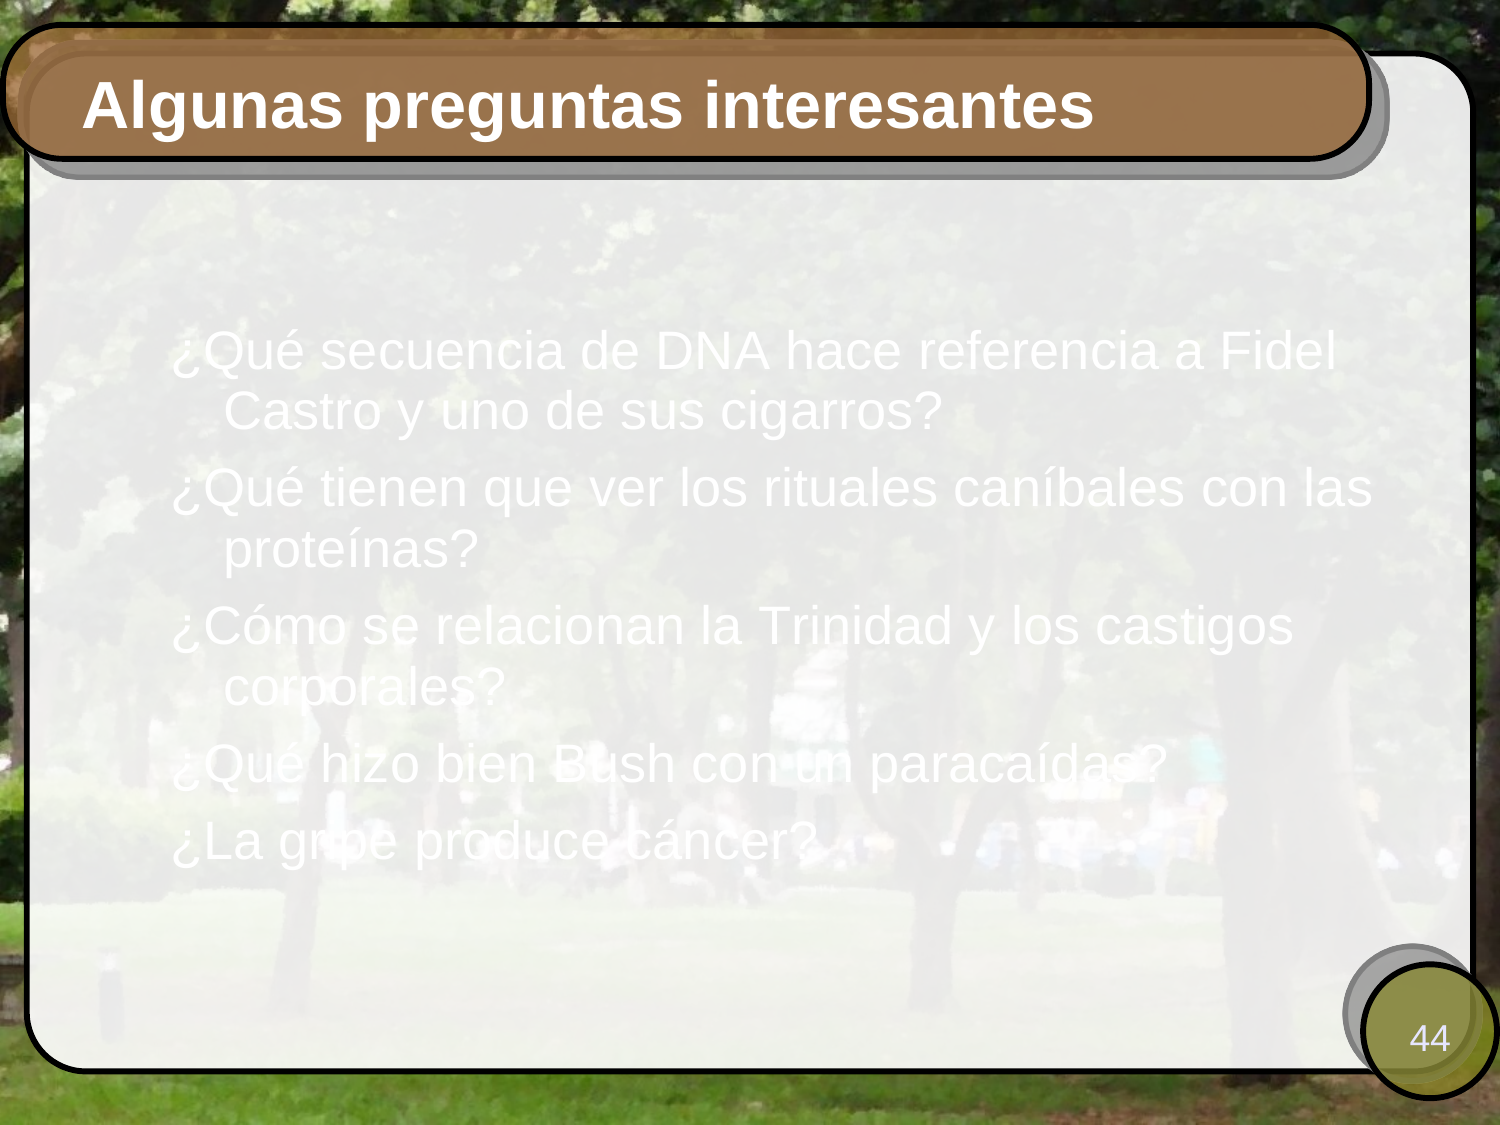

# Algunas preguntas interesantes
¿Qué secuencia de DNA hace referencia a Fidel Castro y uno de sus cigarros?
¿Qué tienen que ver los rituales caníbales con las proteínas?
¿Cómo se relacionan la Trinidad y los castigos corporales?
¿Qué hizo bien Bush con un paracaídas?
¿La gripe produce cáncer?
44